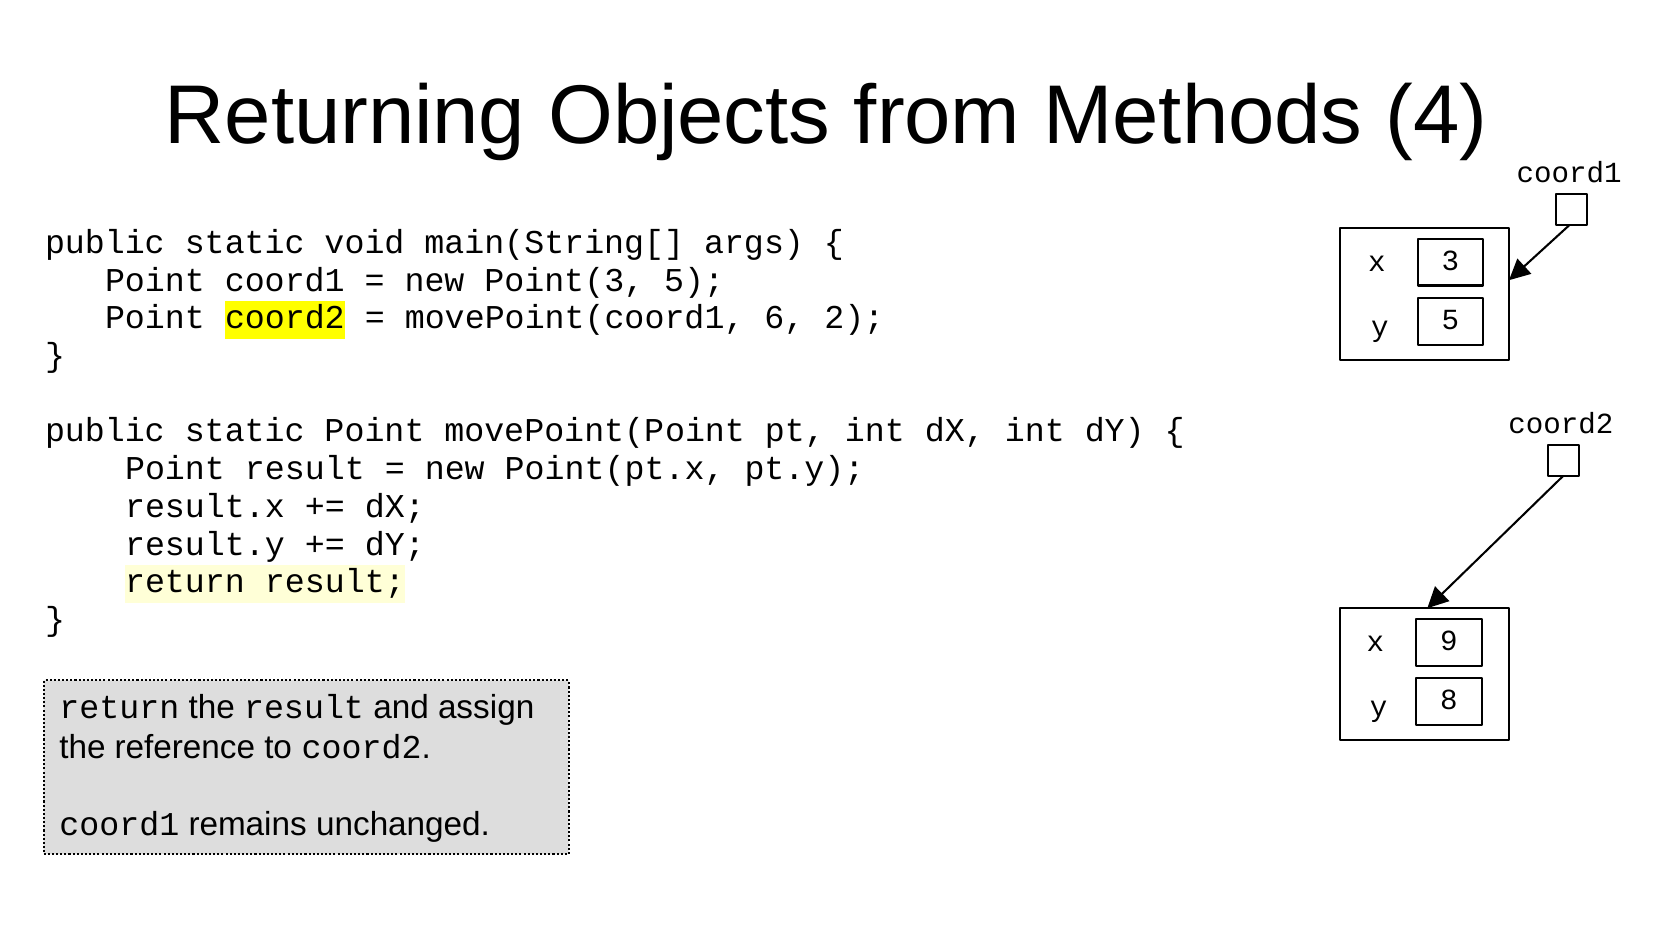

# Returning Objects from Methods (4)
coord1
public static void main(String[] args) {
 Point coord1 = new Point(3, 5);
 Point coord2 = movePoint(coord1, 6, 2);
}
public static Point movePoint(Point pt, int dX, int dY) {
 Point result = new Point(pt.x, pt.y);
 result.x += dX;
 result.y += dY;
 return result;
}
3
x
5
y
coord2
9
x
8
return the result and assign the reference to coord2.
coord1 remains unchanged.
y